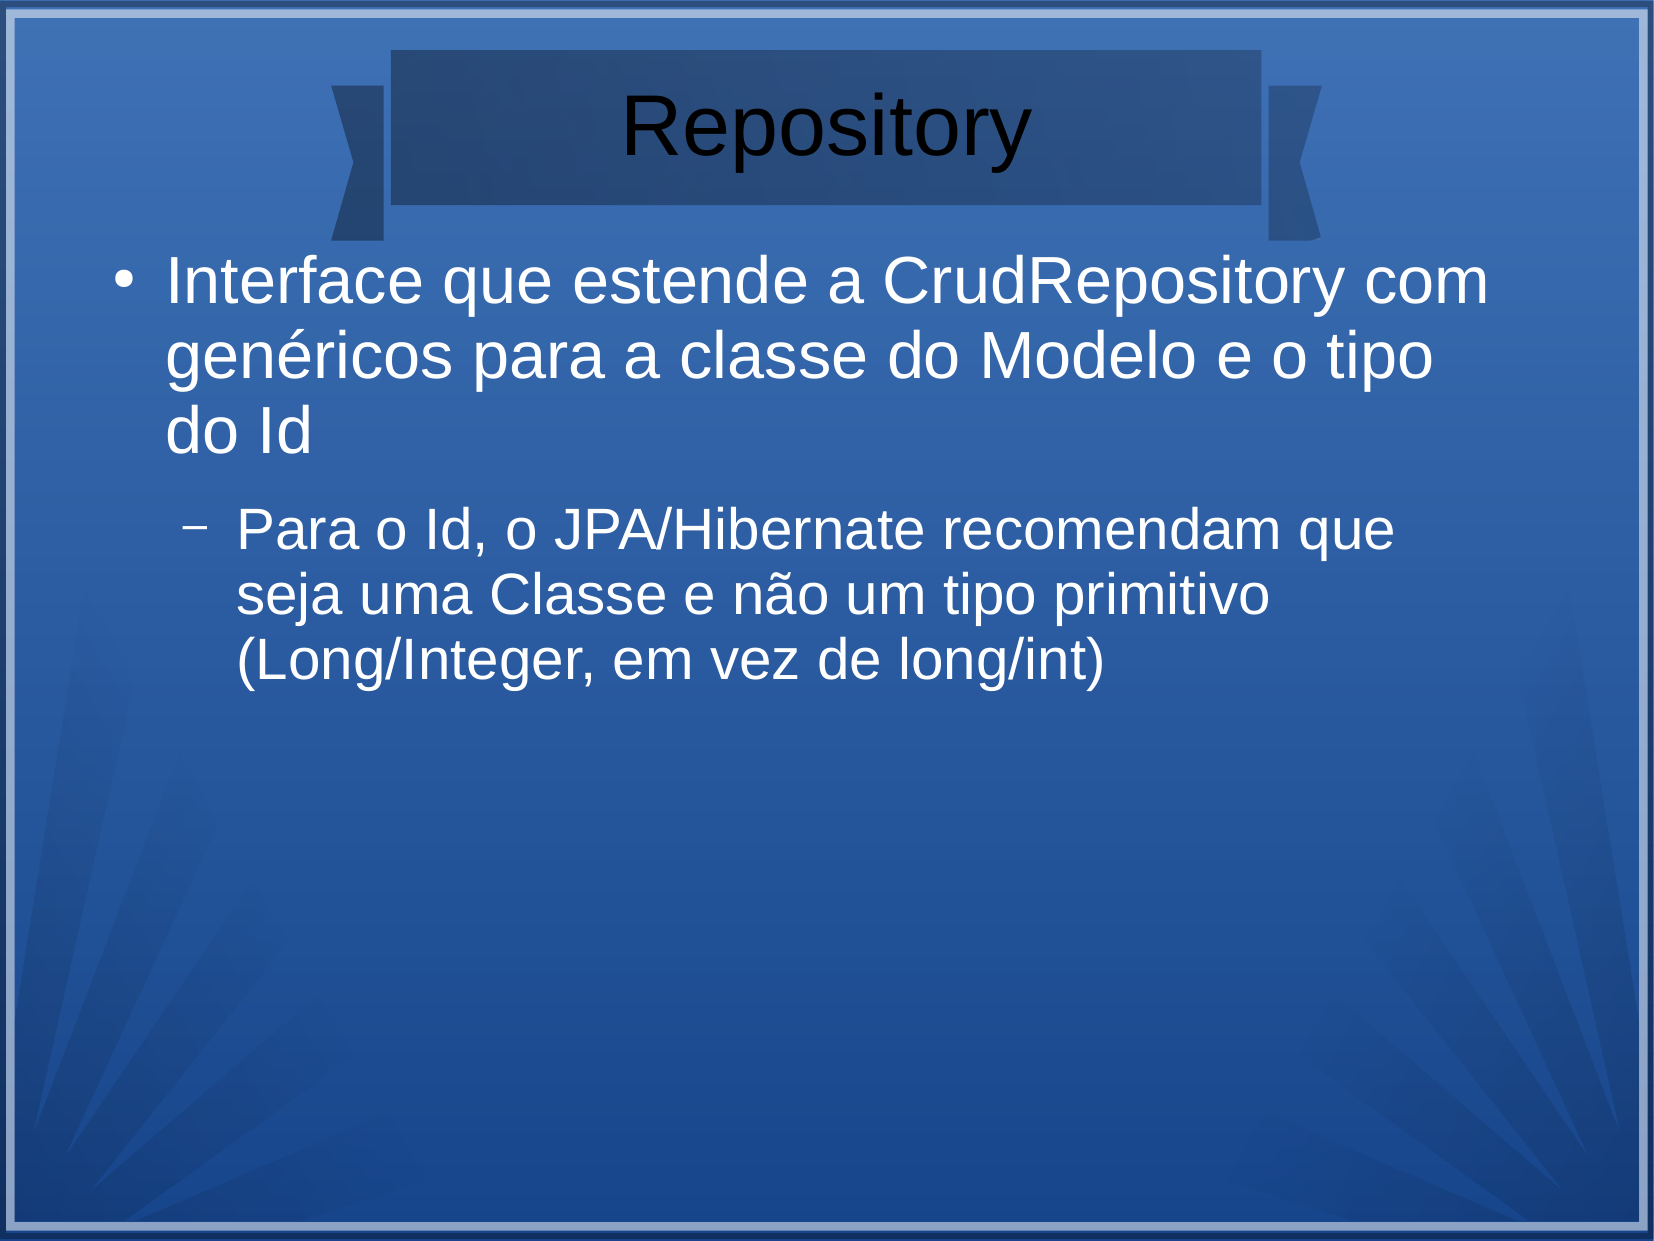

# Repository
Interface que estende a CrudRepository com genéricos para a classe do Modelo e o tipo do Id
Para o Id, o JPA/Hibernate recomendam que seja uma Classe e não um tipo primitivo (Long/Integer, em vez de long/int)